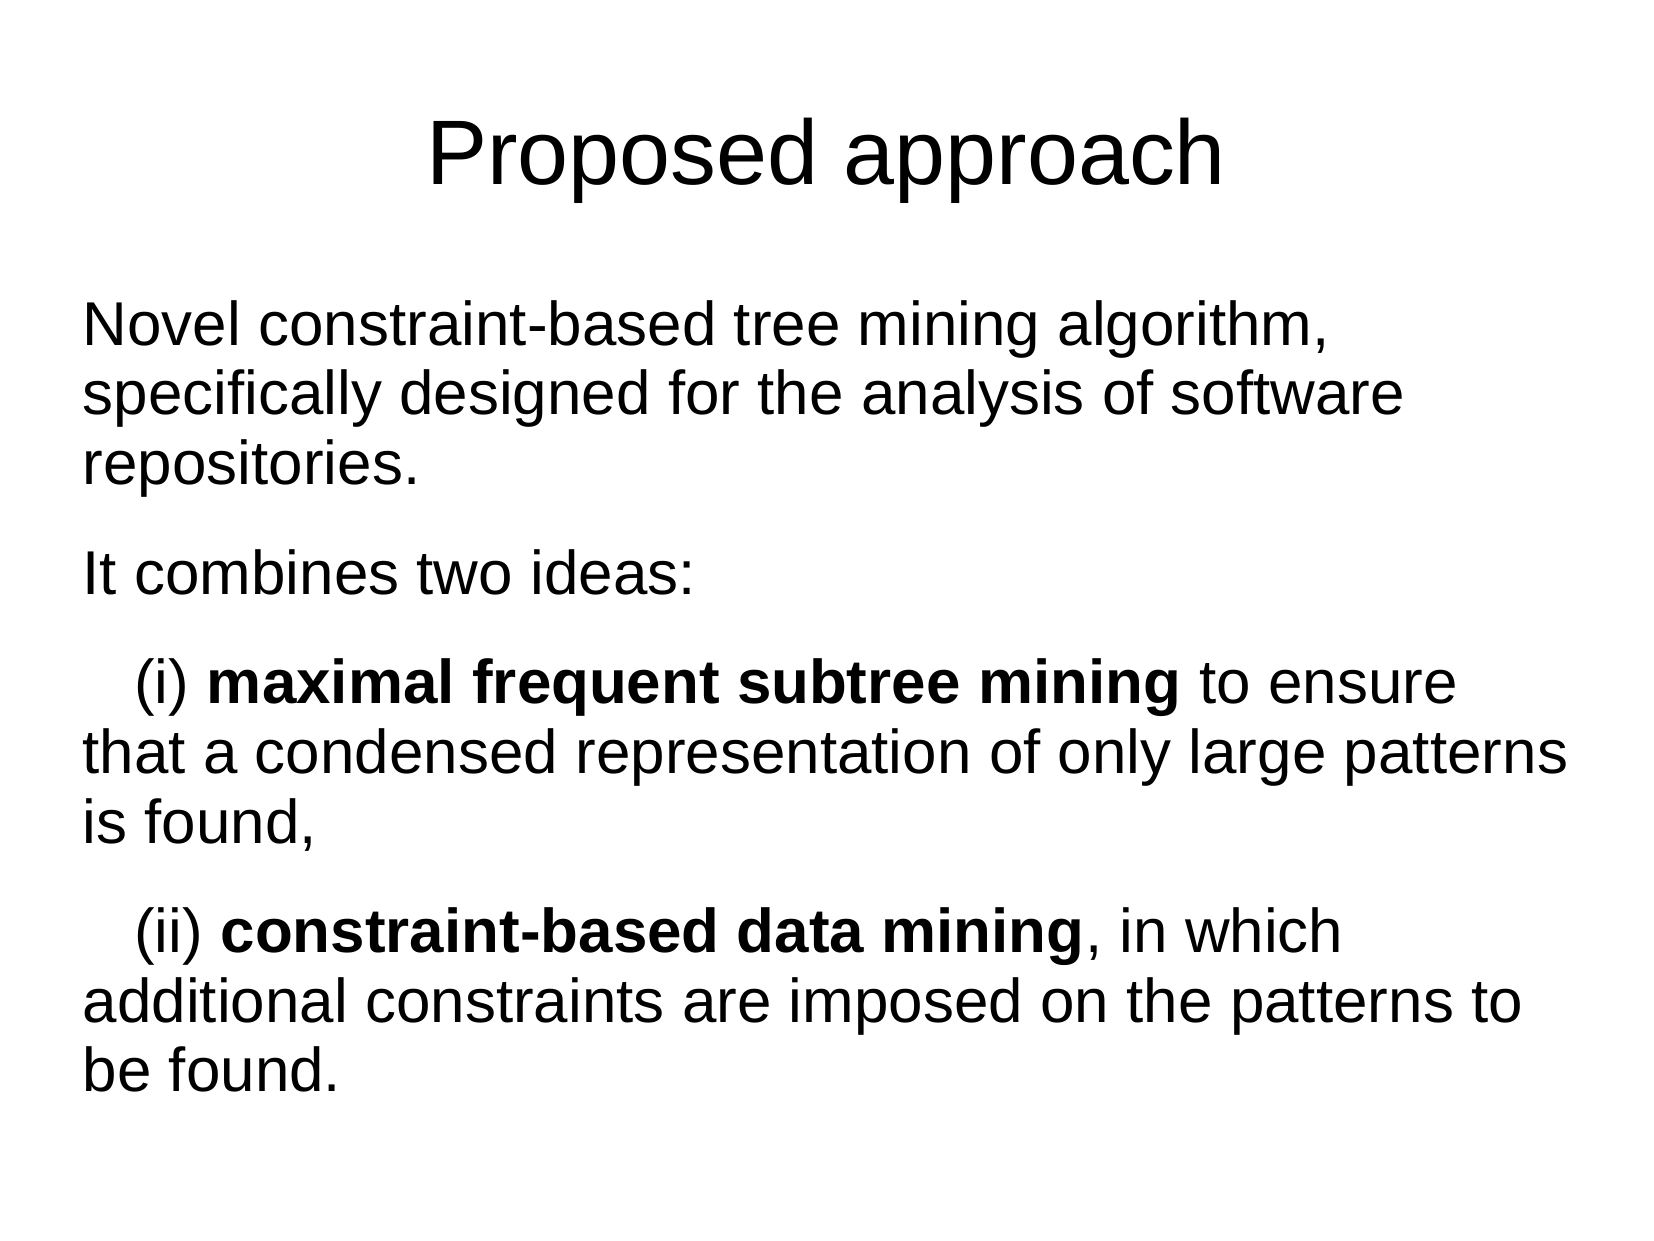

# Proposed approach
Novel constraint-based tree mining algorithm, specifically designed for the analysis of software repositories.
It combines two ideas:
 (i) maximal frequent subtree mining to ensure that a condensed representation of only large patterns is found,
 (ii) constraint-based data mining, in which additional constraints are imposed on the patterns to be found.
10